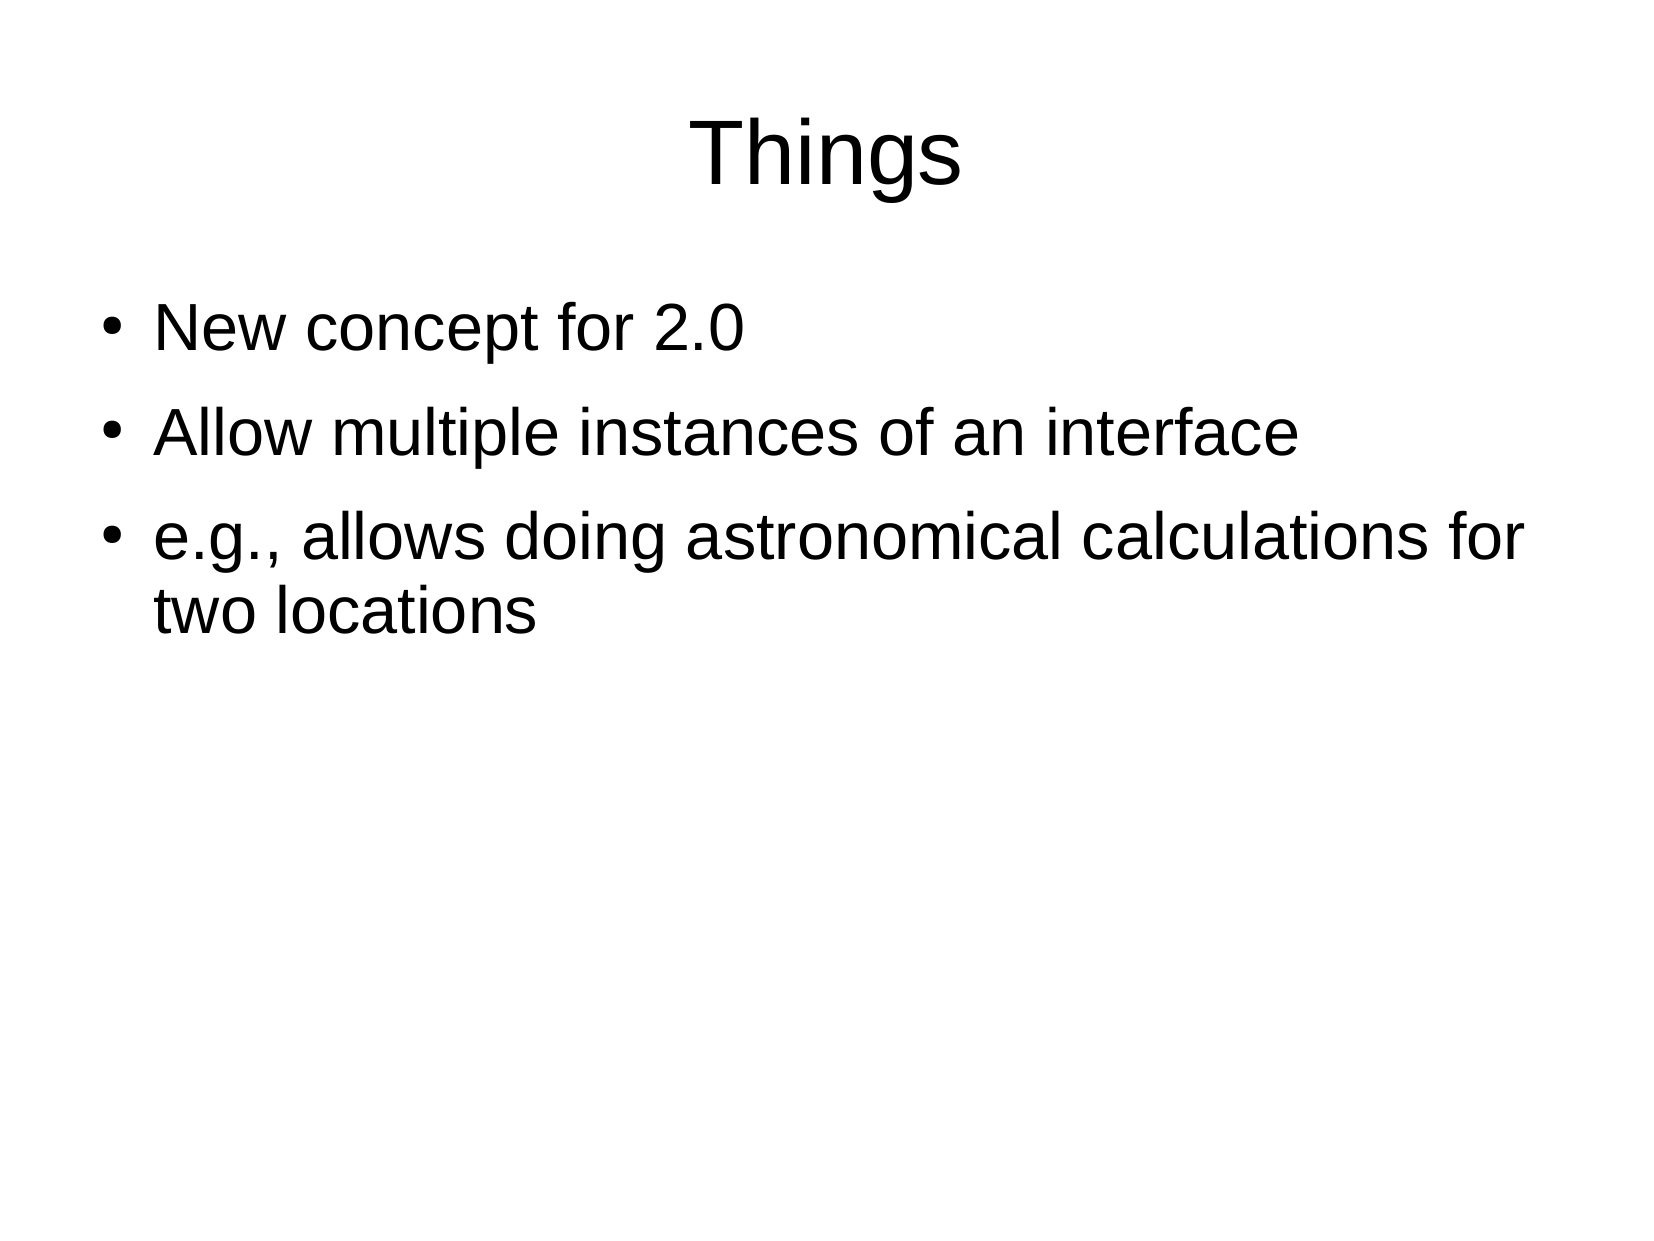

# Things
New concept for 2.0
Allow multiple instances of an interface
e.g., allows doing astronomical calculations for two locations